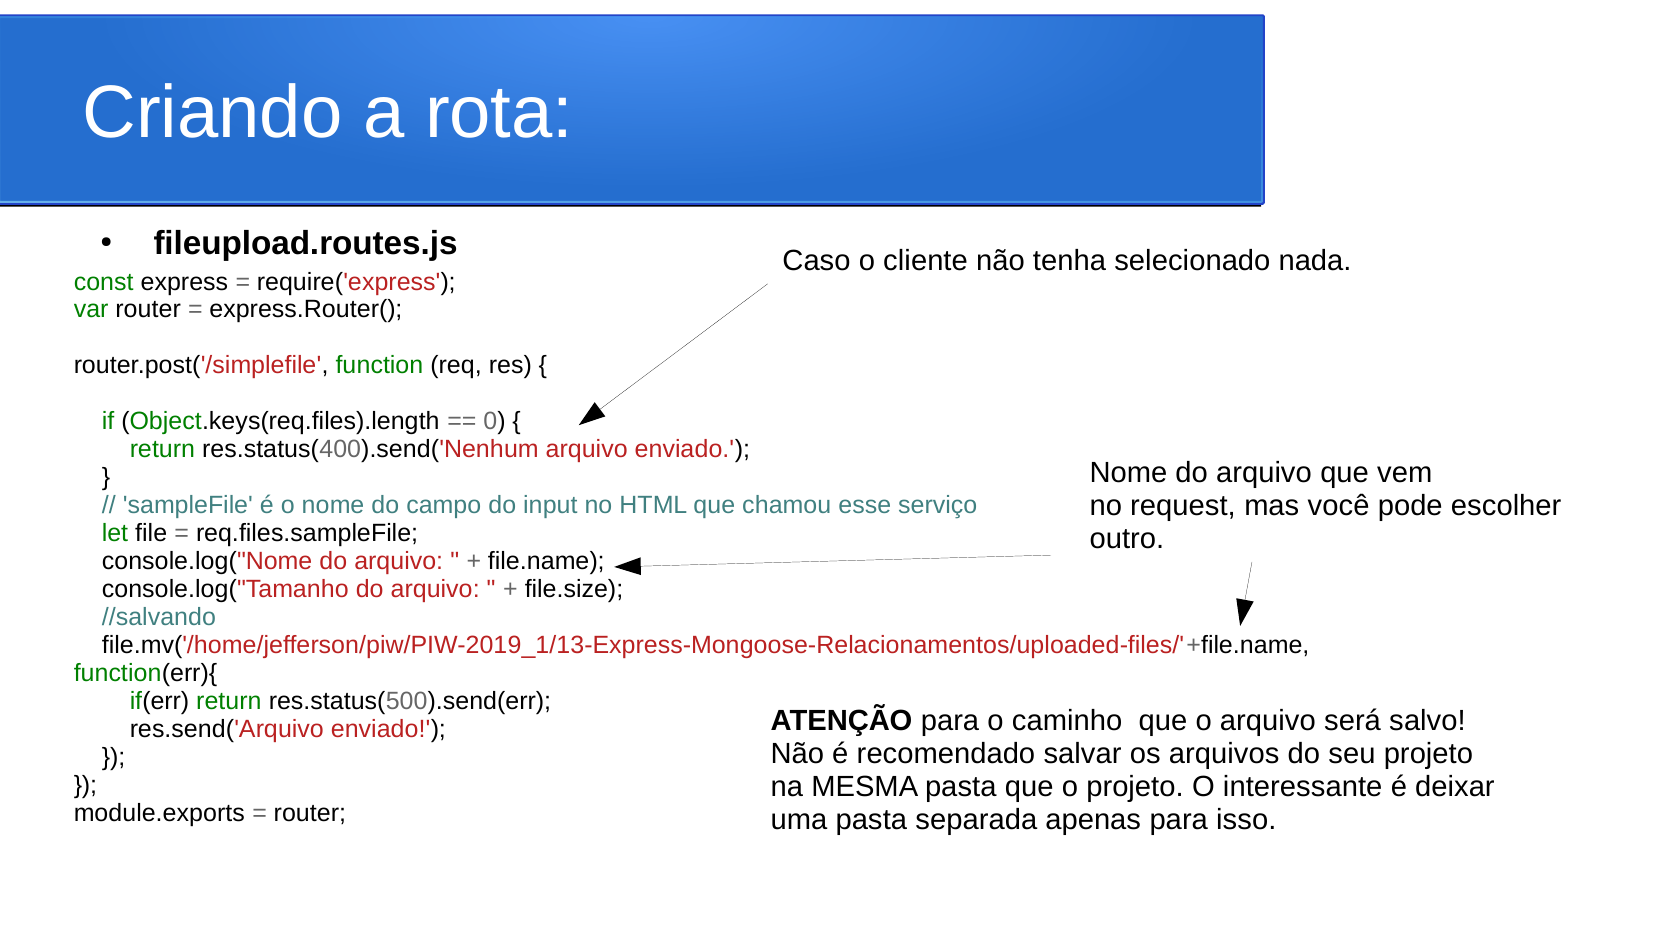

# Criando a rota:
fileupload.routes.js
Caso o cliente não tenha selecionado nada.
const express = require('express');
var router = express.Router();
router.post('/simplefile', function (req, res) {
 if (Object.keys(req.files).length == 0) {
 return res.status(400).send('Nenhum arquivo enviado.');
 }
 // 'sampleFile' é o nome do campo do input no HTML que chamou esse serviço
 let file = req.files.sampleFile;
 console.log("Nome do arquivo: " + file.name);
 console.log("Tamanho do arquivo: " + file.size);
 //salvando
 file.mv('/home/jefferson/piw/PIW-2019_1/13-Express-Mongoose-Relacionamentos/uploaded-files/'+file.name, function(err){
 if(err) return res.status(500).send(err);
 res.send('Arquivo enviado!');
 });
});
module.exports = router;
Nome do arquivo que vem
no request, mas você pode escolher
outro.
ATENÇÃO para o caminho que o arquivo será salvo!
Não é recomendado salvar os arquivos do seu projeto
na MESMA pasta que o projeto. O interessante é deixar
uma pasta separada apenas para isso.